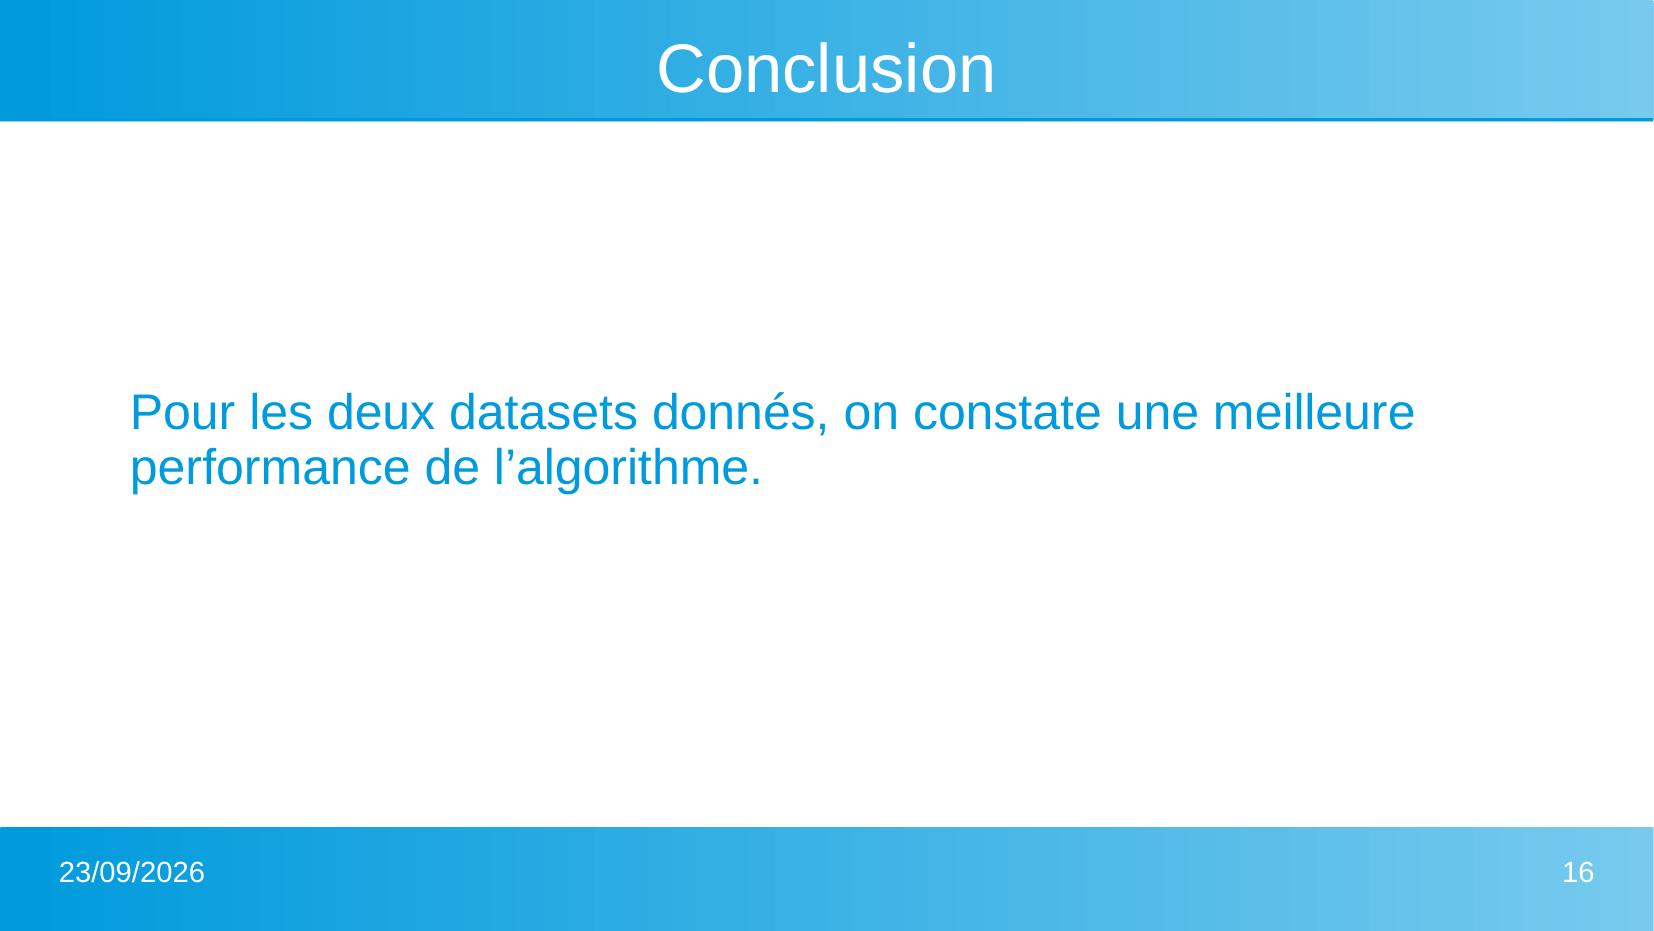

# Conclusion
Pour les deux datasets donnés, on constate une meilleure performance de l’algorithme.
16